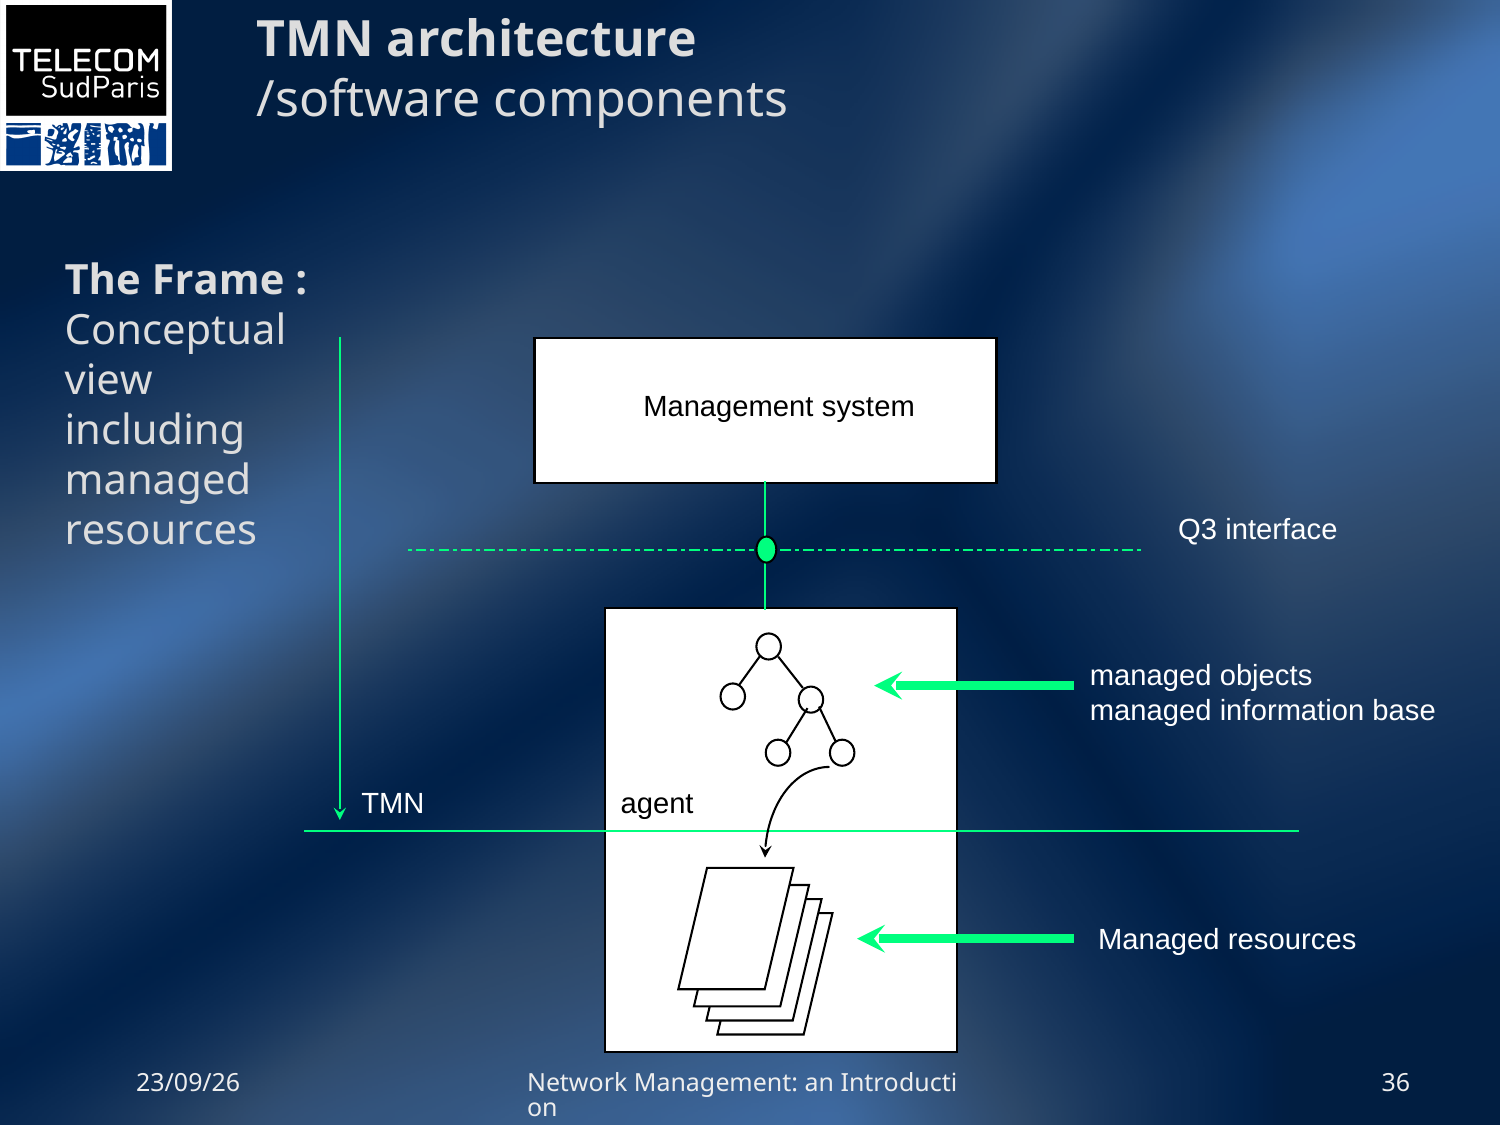

# TMN architecture /software components
The Frame :
Conceptual
view
including
managed
resources
Management system
Q3 interface
managed objects
managed information base
TMN
agent
Managed resources
Network Management: an Introduction
36